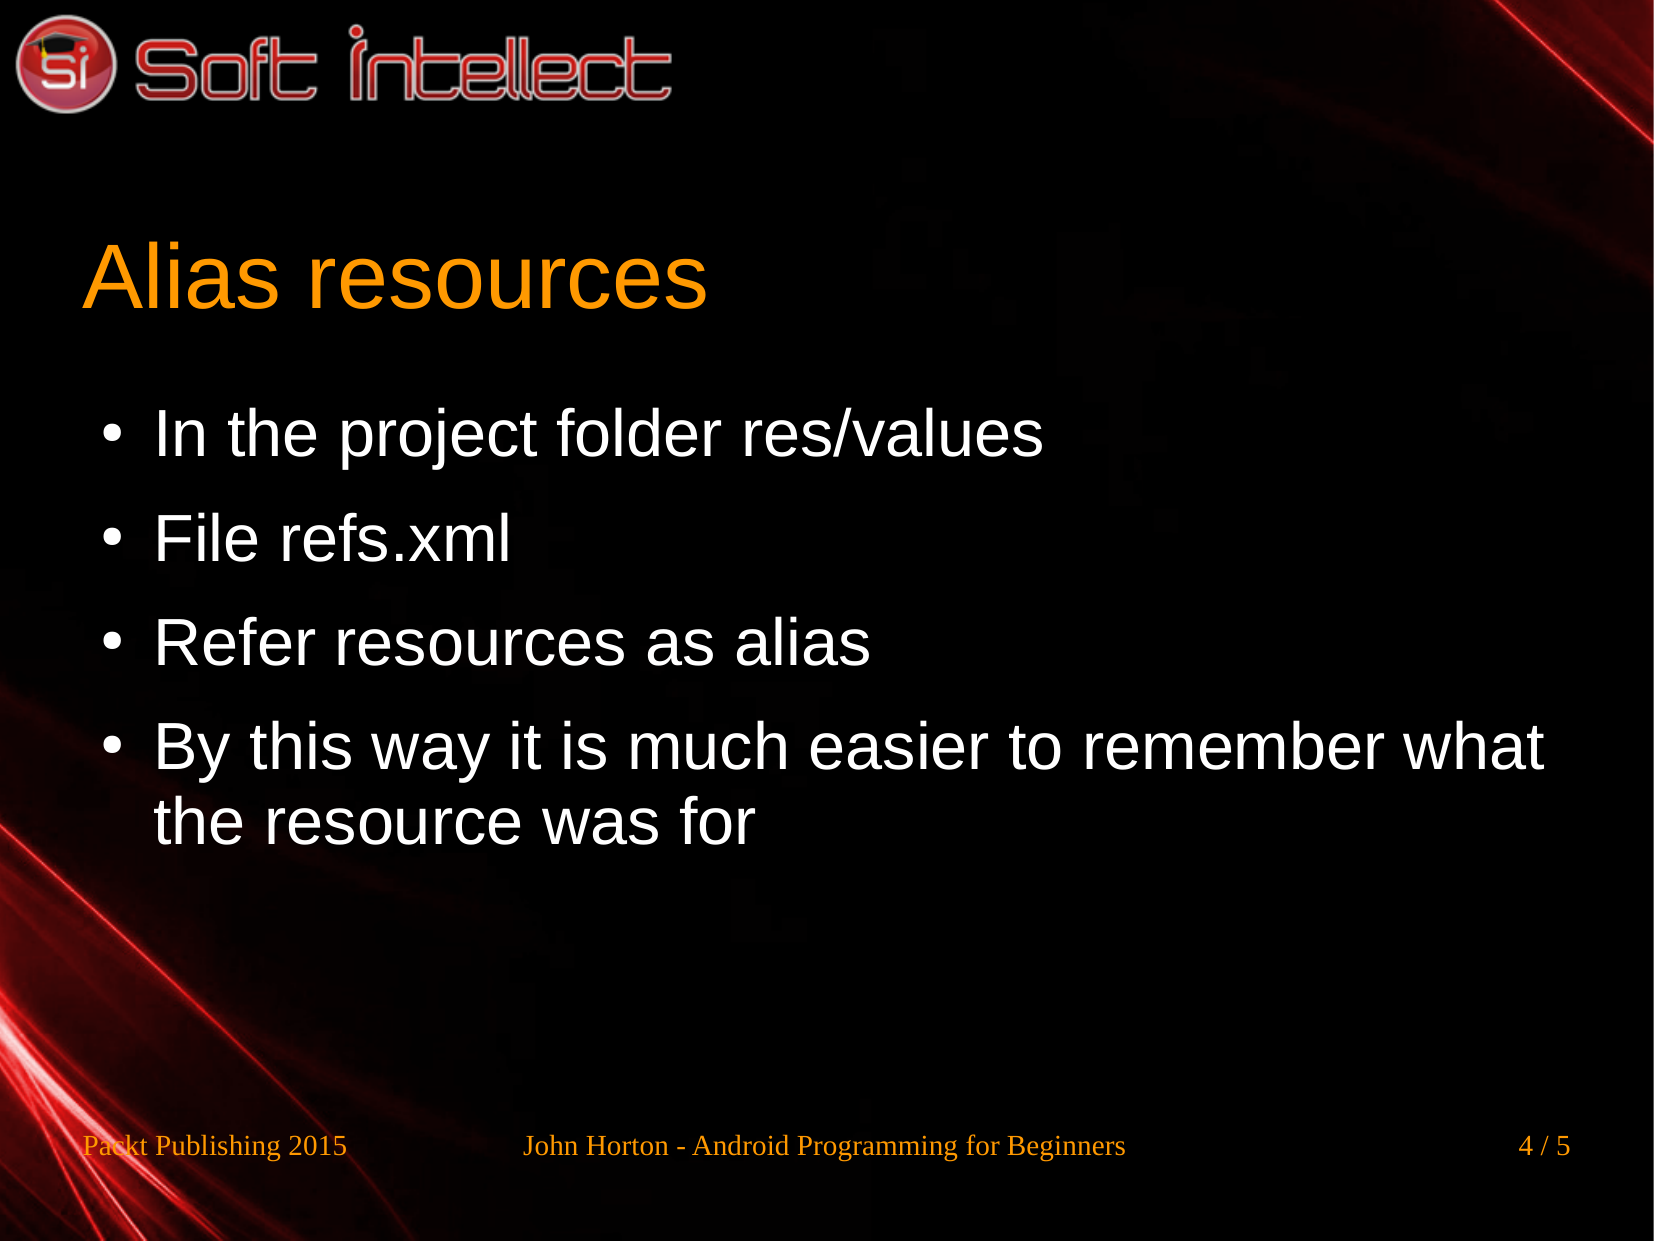

# Alias resources
In the project folder res/values
File refs.xml
Refer resources as alias
By this way it is much easier to remember what the resource was for
Packt Publishing 2015
John Horton - Android Programming for Beginners
4